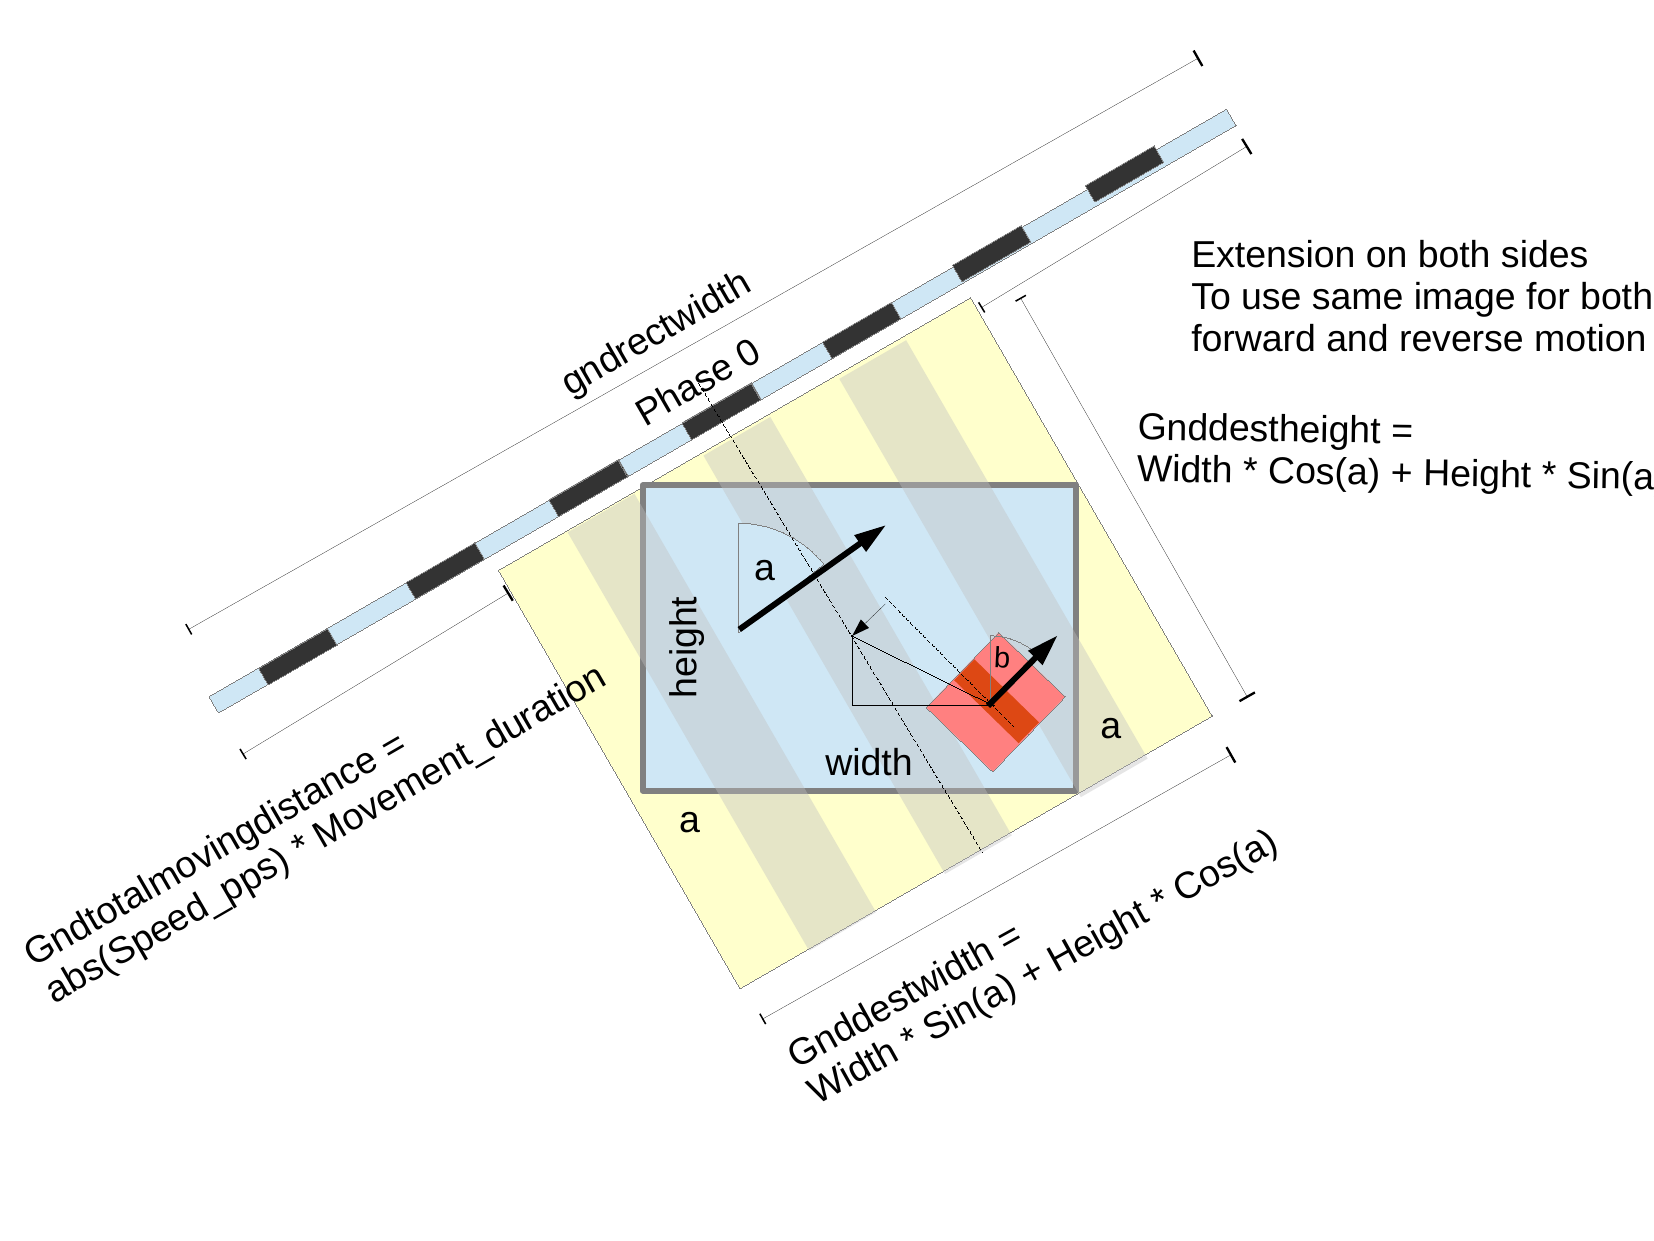

Extension on both sides
To use same image for both
forward and reverse motion
gndrectwidth
Phase 0
Gnddestheight =
Width * Cos(a) + Height * Sin(a)
a
height
b
a
width
Gndtotalmovingdistance =
abs(Speed_pps) * Movement_duration
a
Gnddestwidth =
Width * Sin(a) + Height * Cos(a)